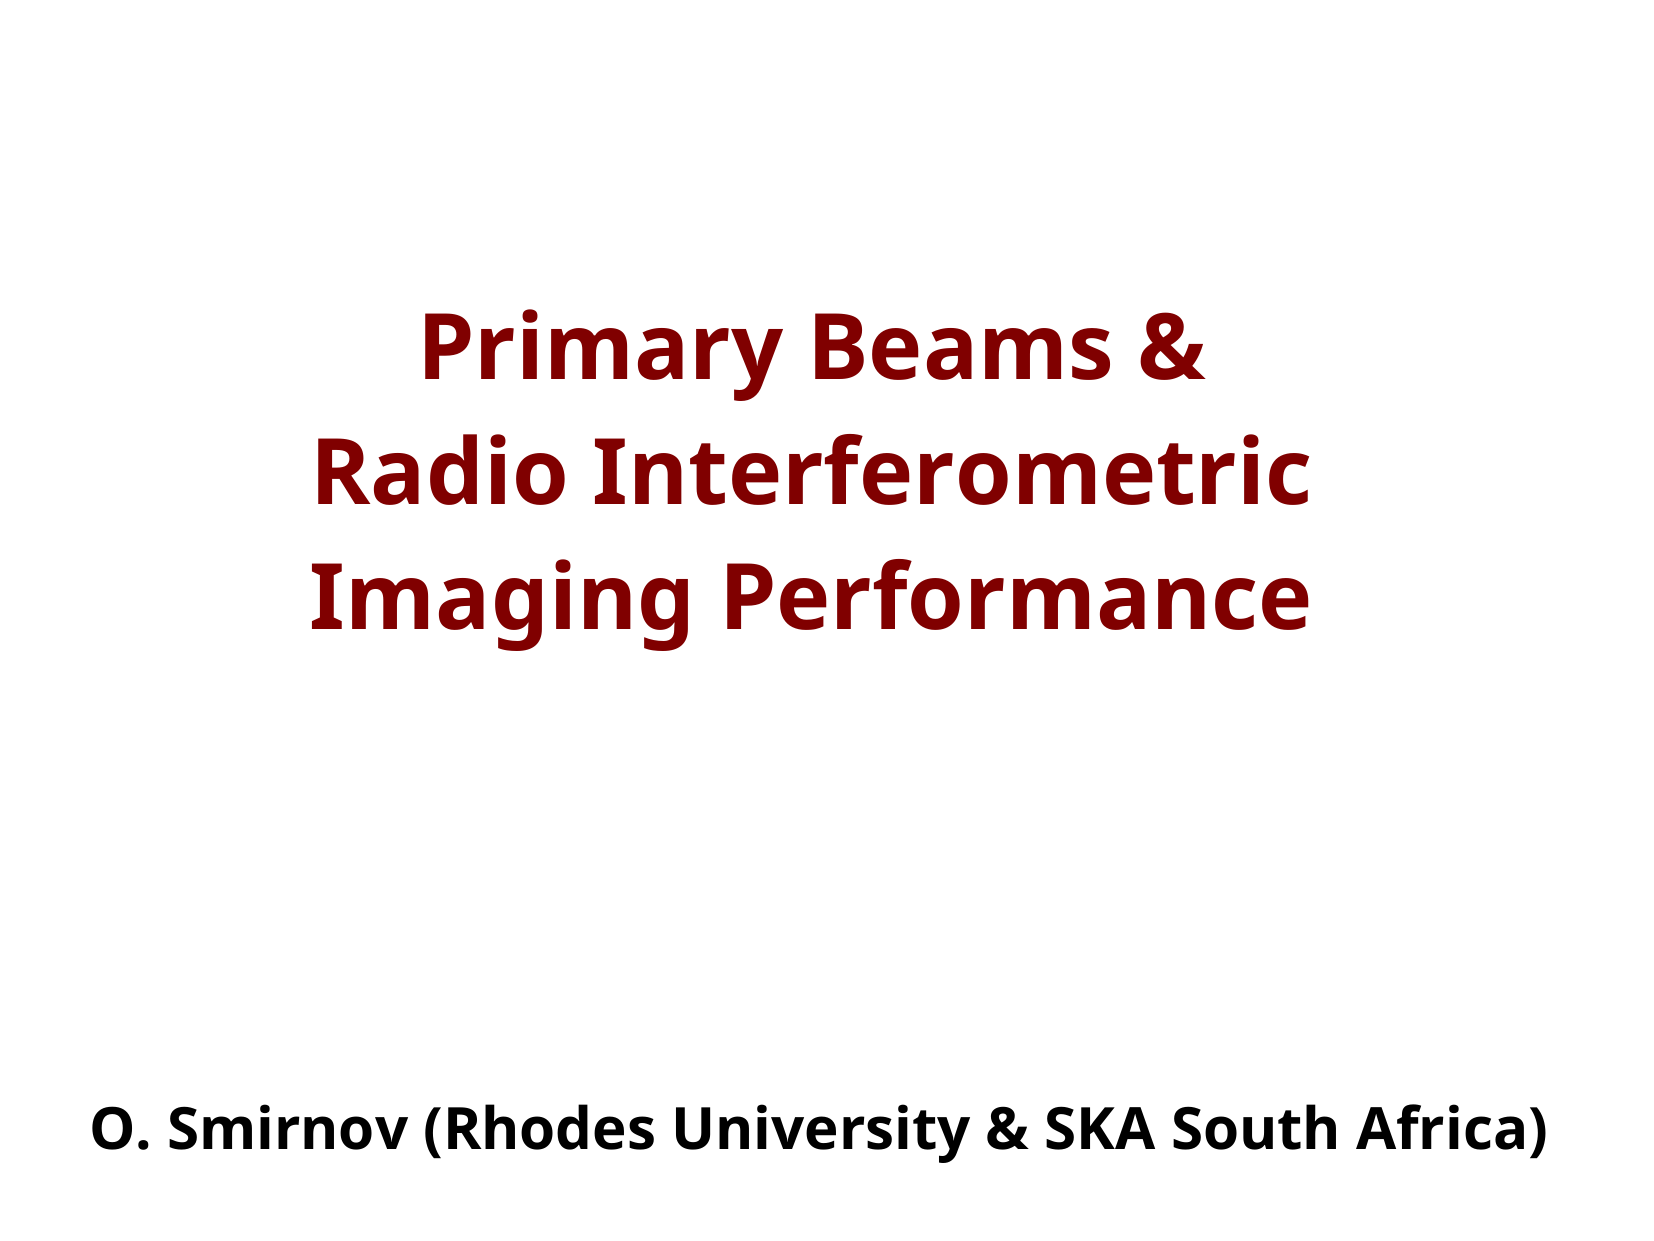

# Primary Beams & Radio Interferometric Imaging Performance
O. Smirnov (Rhodes University & SKA South Africa)